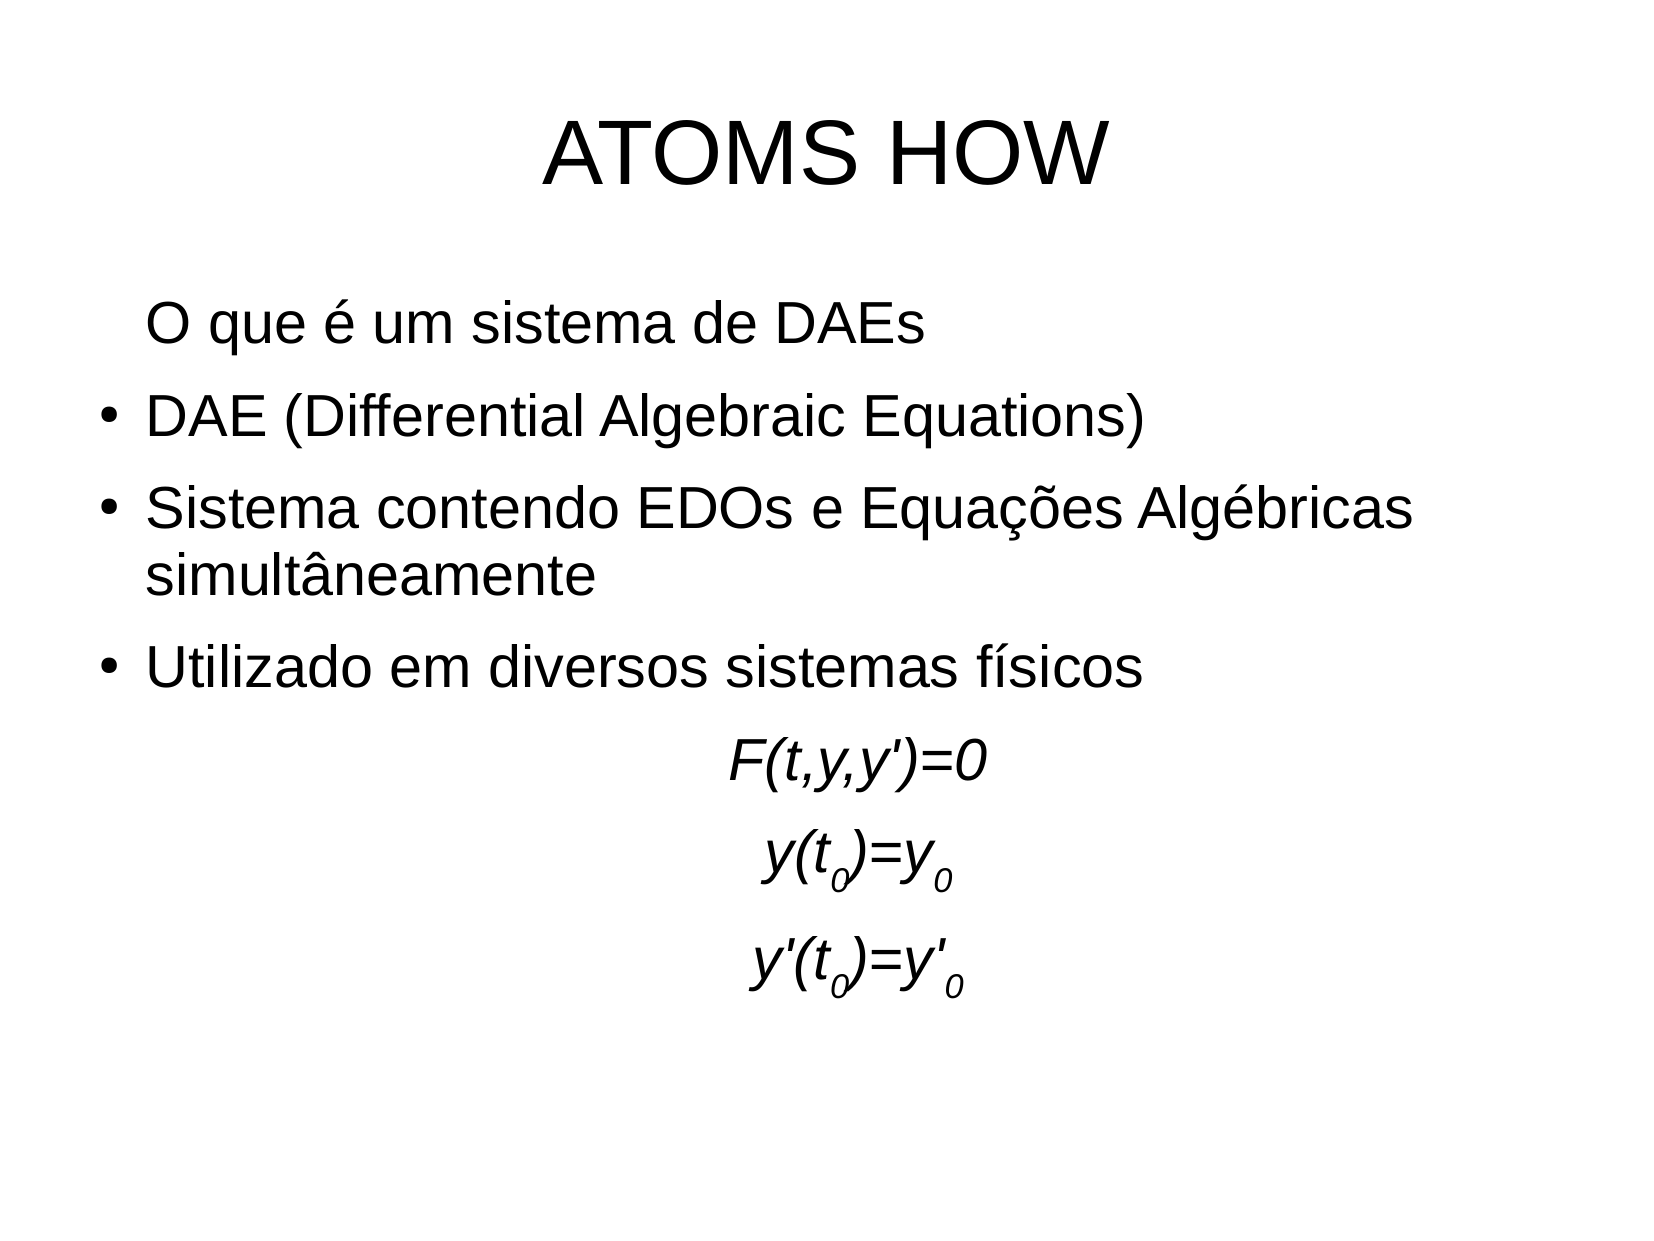

# ATOMS HOW
O que é um sistema de DAEs
DAE (Differential Algebraic Equations)
Sistema contendo EDOs e Equações Algébricas simultâneamente
Utilizado em diversos sistemas físicos
F(t,y,y')=0
y(t0)=y0
y'(t0)=y'0